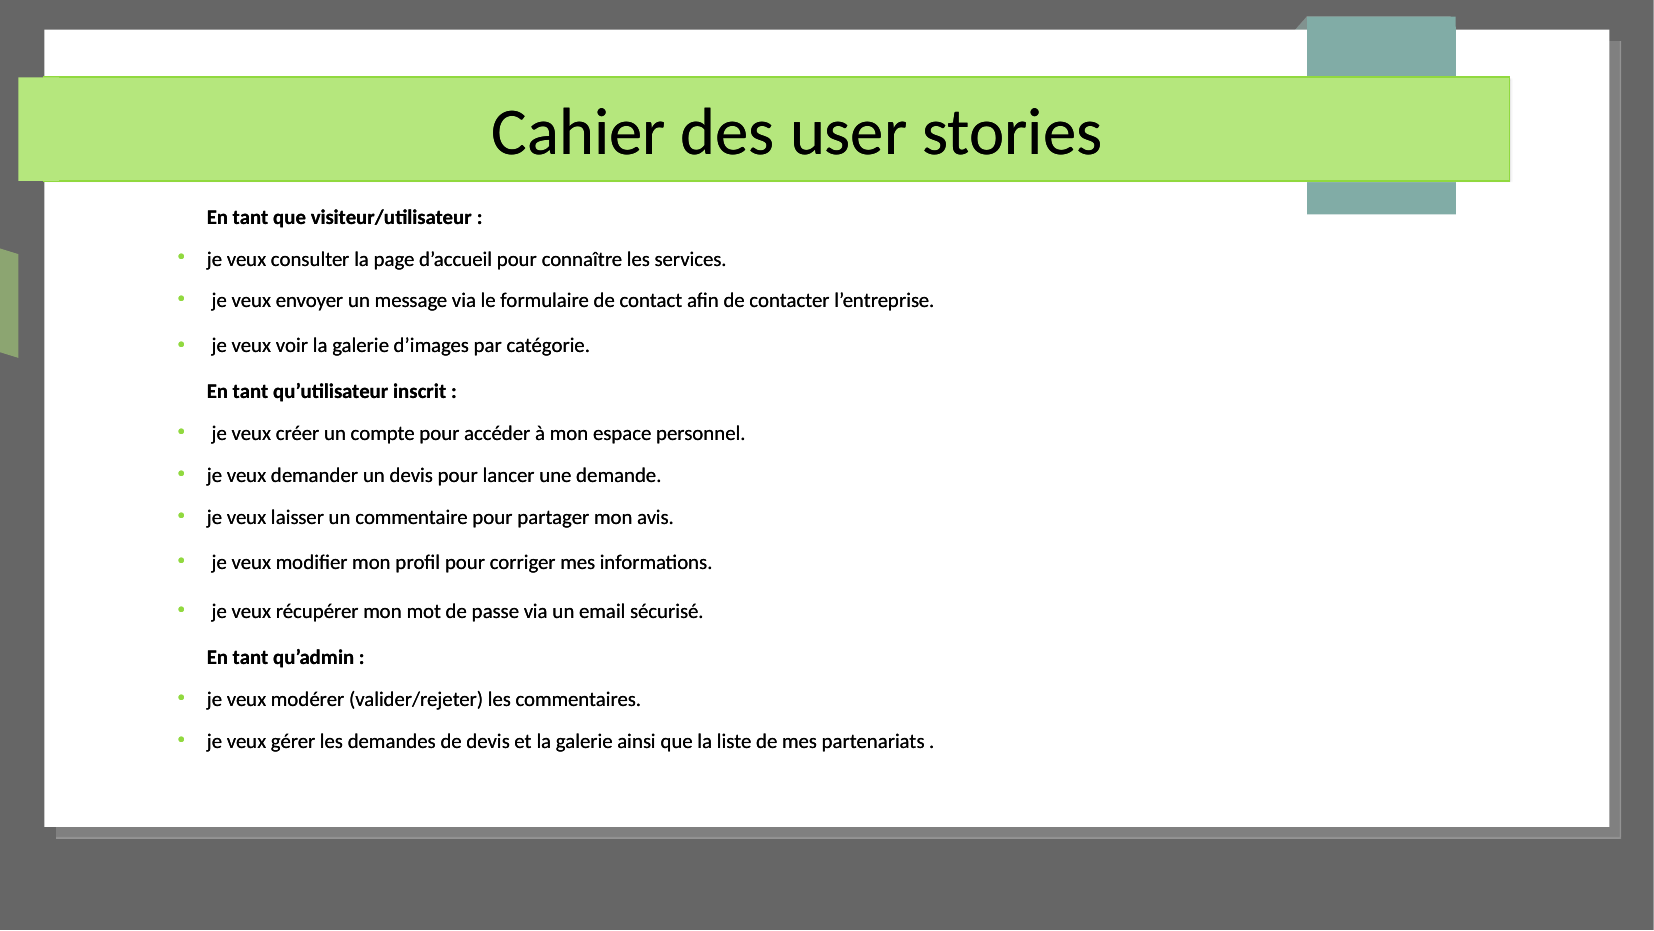

# Cahier des user stories
Cahier des user stories
En tant que visiteur/utilisateur :
je veux consulter la page d’accueil pour connaître les services.
 je veux envoyer un message via le formulaire de contact afin de contacter l’entreprise.
 je veux voir la galerie d’images par catégorie.
En tant qu’utilisateur inscrit :
 je veux créer un compte pour accéder à mon espace personnel.
je veux demander un devis pour lancer une demande.
je veux laisser un commentaire pour partager mon avis.
 je veux modifier mon profil pour corriger mes informations.
 je veux récupérer mon mot de passe via un email sécurisé.
En tant qu’admin :
je veux modérer (valider/rejeter) les commentaires.
je veux gérer les demandes de devis et la galerie ainsi que la liste de mes partenariats .
En tant que visiteur/utilisateur :
je veux consulter la page d’accueil pour connaître les services.
 je veux envoyer un message via le formulaire de contact afin de contacter l’entreprise.
 je veux voir la galerie d’images par catégorie.
En tant qu’utilisateur inscrit :
 je veux créer un compte pour accéder à mon espace personnel.
je veux demander un devis pour lancer une demande.
je veux laisser un commentaire pour partager mon avis.
 je veux modifier mon profil pour corriger mes informations.
 je veux récupérer mon mot de passe via un email sécurisé.
En tant qu’admin :
je veux modérer (valider/rejeter) les commentaires.
je veux gérer les demandes de devis et la galerie ainsi que la liste de mes partenariats .